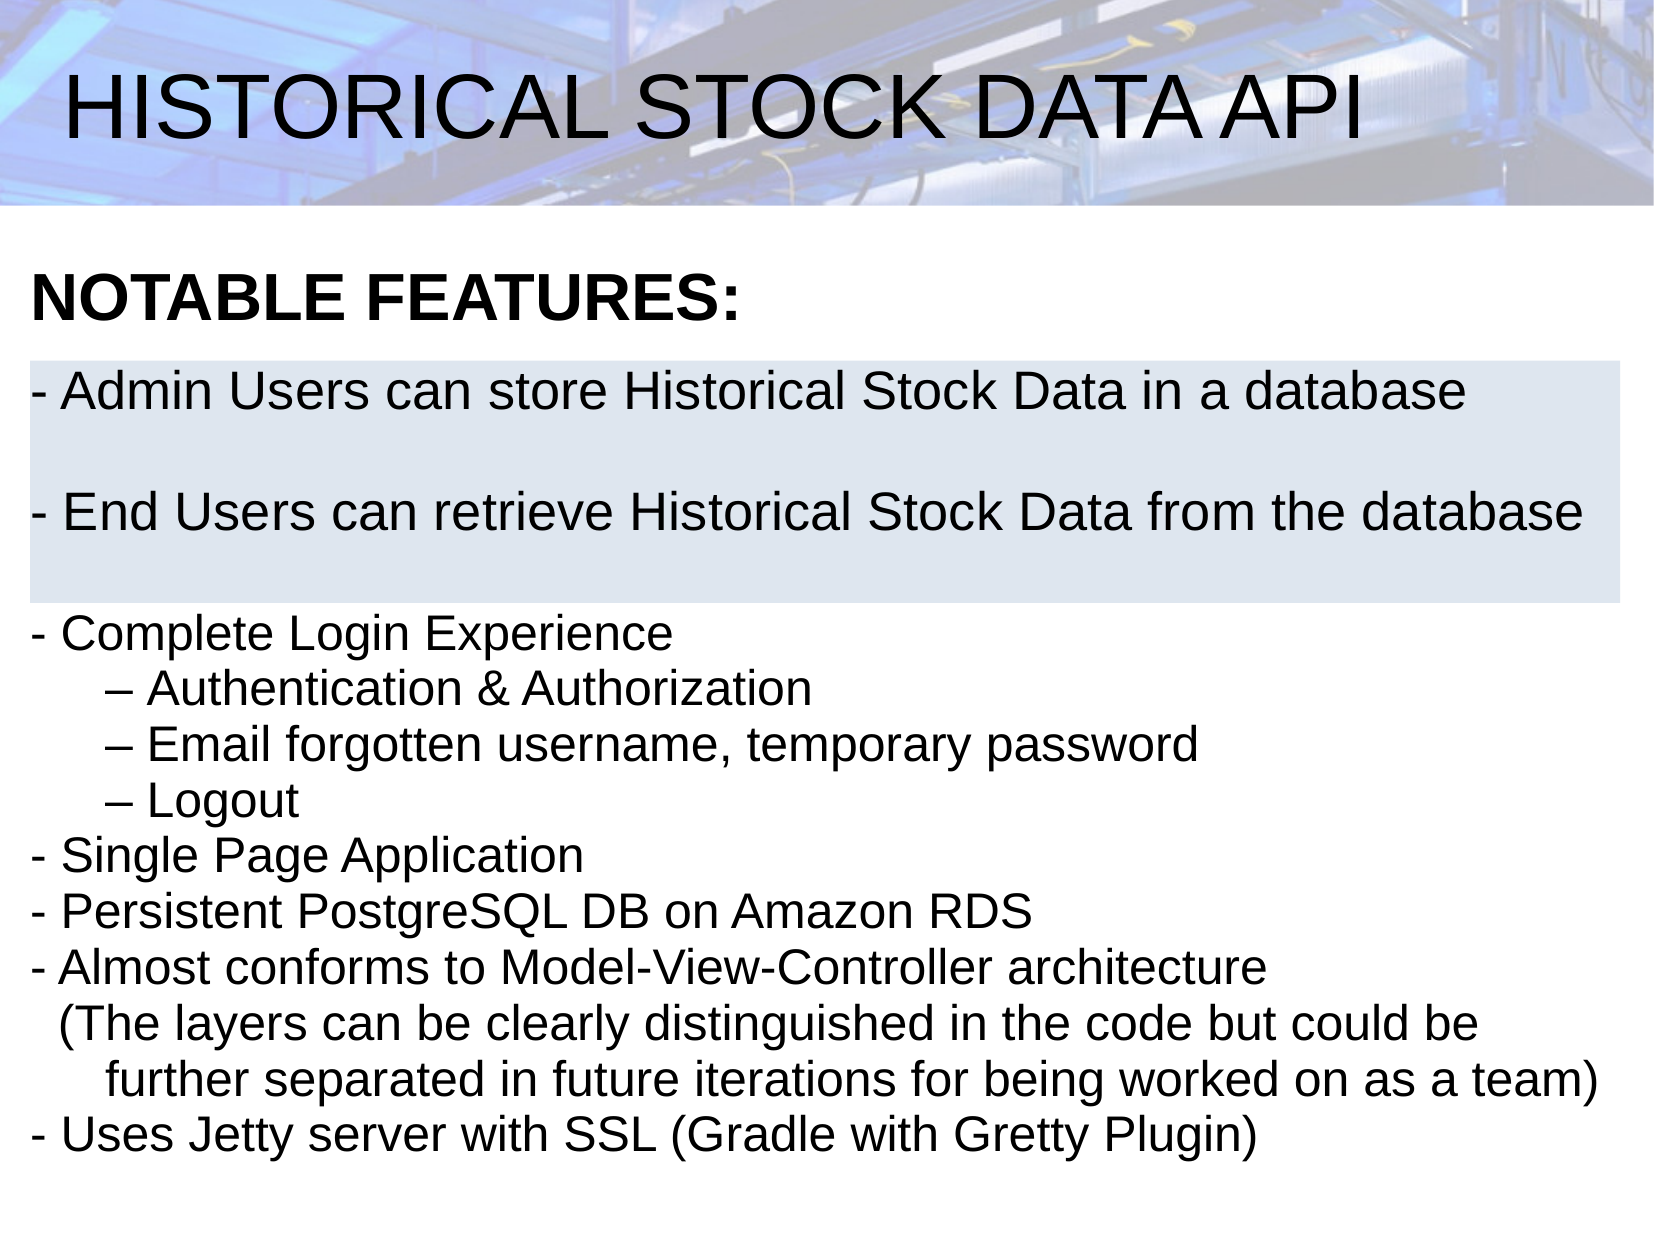

# HISTORICAL STOCK DATA API
NOTABLE FEATURES:
- Admin Users can store Historical Stock Data in a database
- End Users can retrieve Historical Stock Data from the database
- Complete Login Experience
	– Authentication & Authorization
	– Email forgotten username, temporary password
	– Logout
- Single Page Application
- Persistent PostgreSQL DB on Amazon RDS
- Almost conforms to Model-View-Controller architecture
 (The layers can be clearly distinguished in the code but could be
 	further separated in future iterations for being worked on as a team)
- Uses Jetty server with SSL (Gradle with Gretty Plugin)